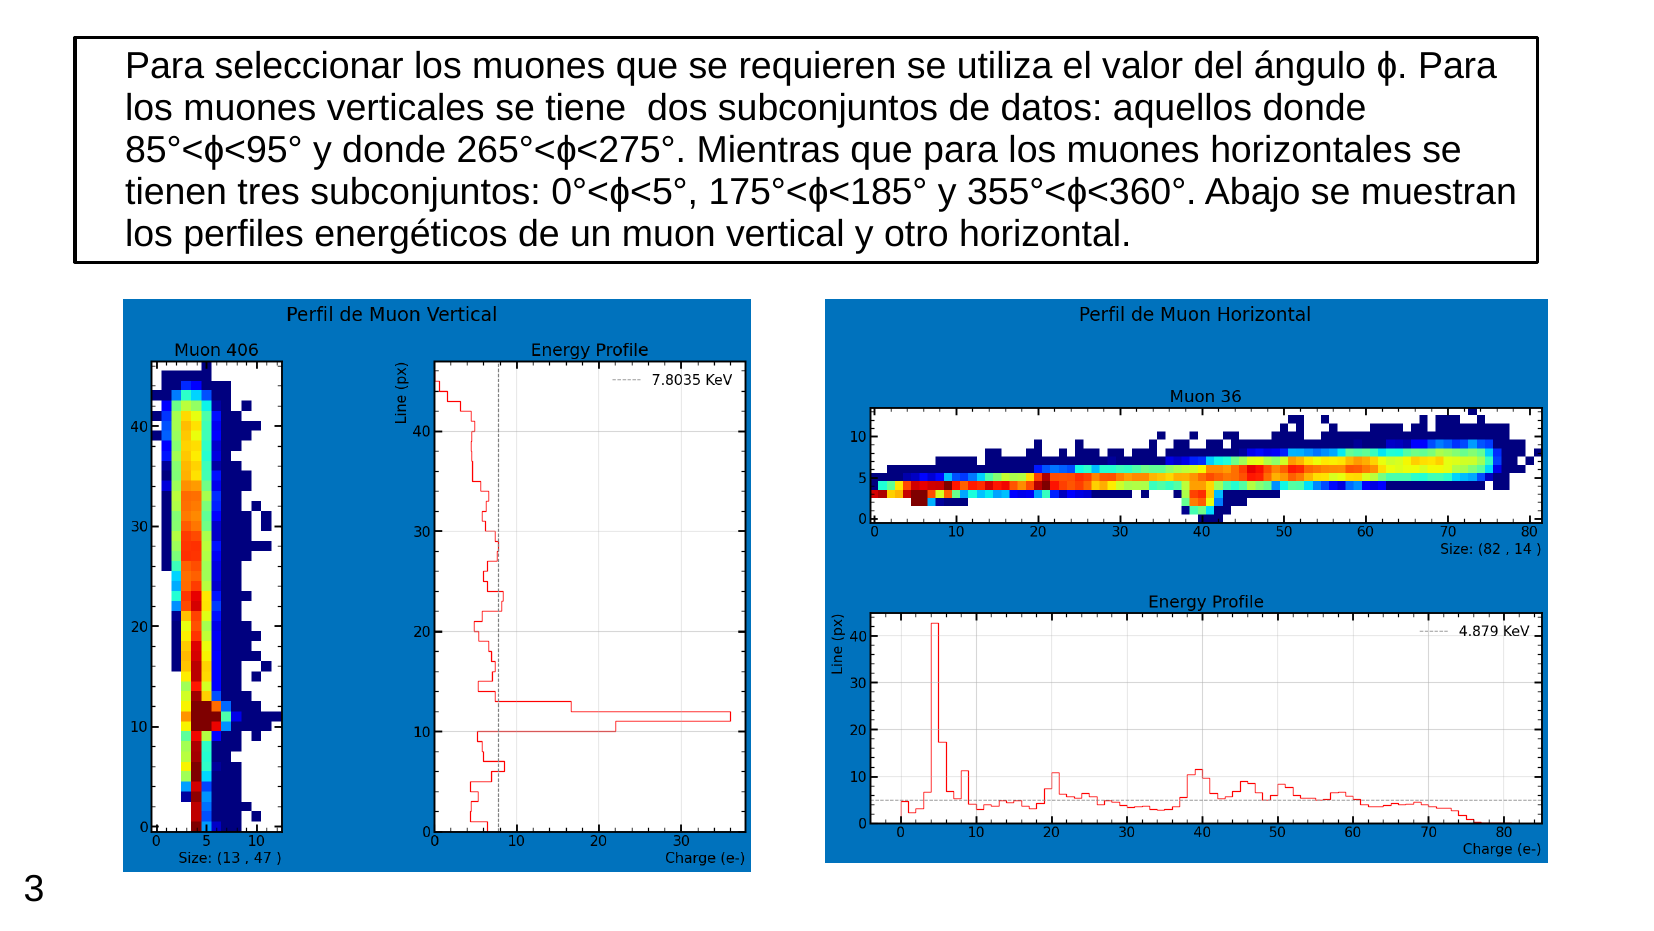

Para seleccionar los muones que se requieren se utiliza el valor del ángulo ɸ. Para los muones verticales se tiene dos subconjuntos de datos: aquellos donde 85°<ɸ<95° y donde 265°<ɸ<275°. Mientras que para los muones horizontales se tienen tres subconjuntos: 0°<ɸ<5°, 175°<ɸ<185° y 355°<ɸ<360°. Abajo se muestran los perfiles energéticos de un muon vertical y otro horizontal.